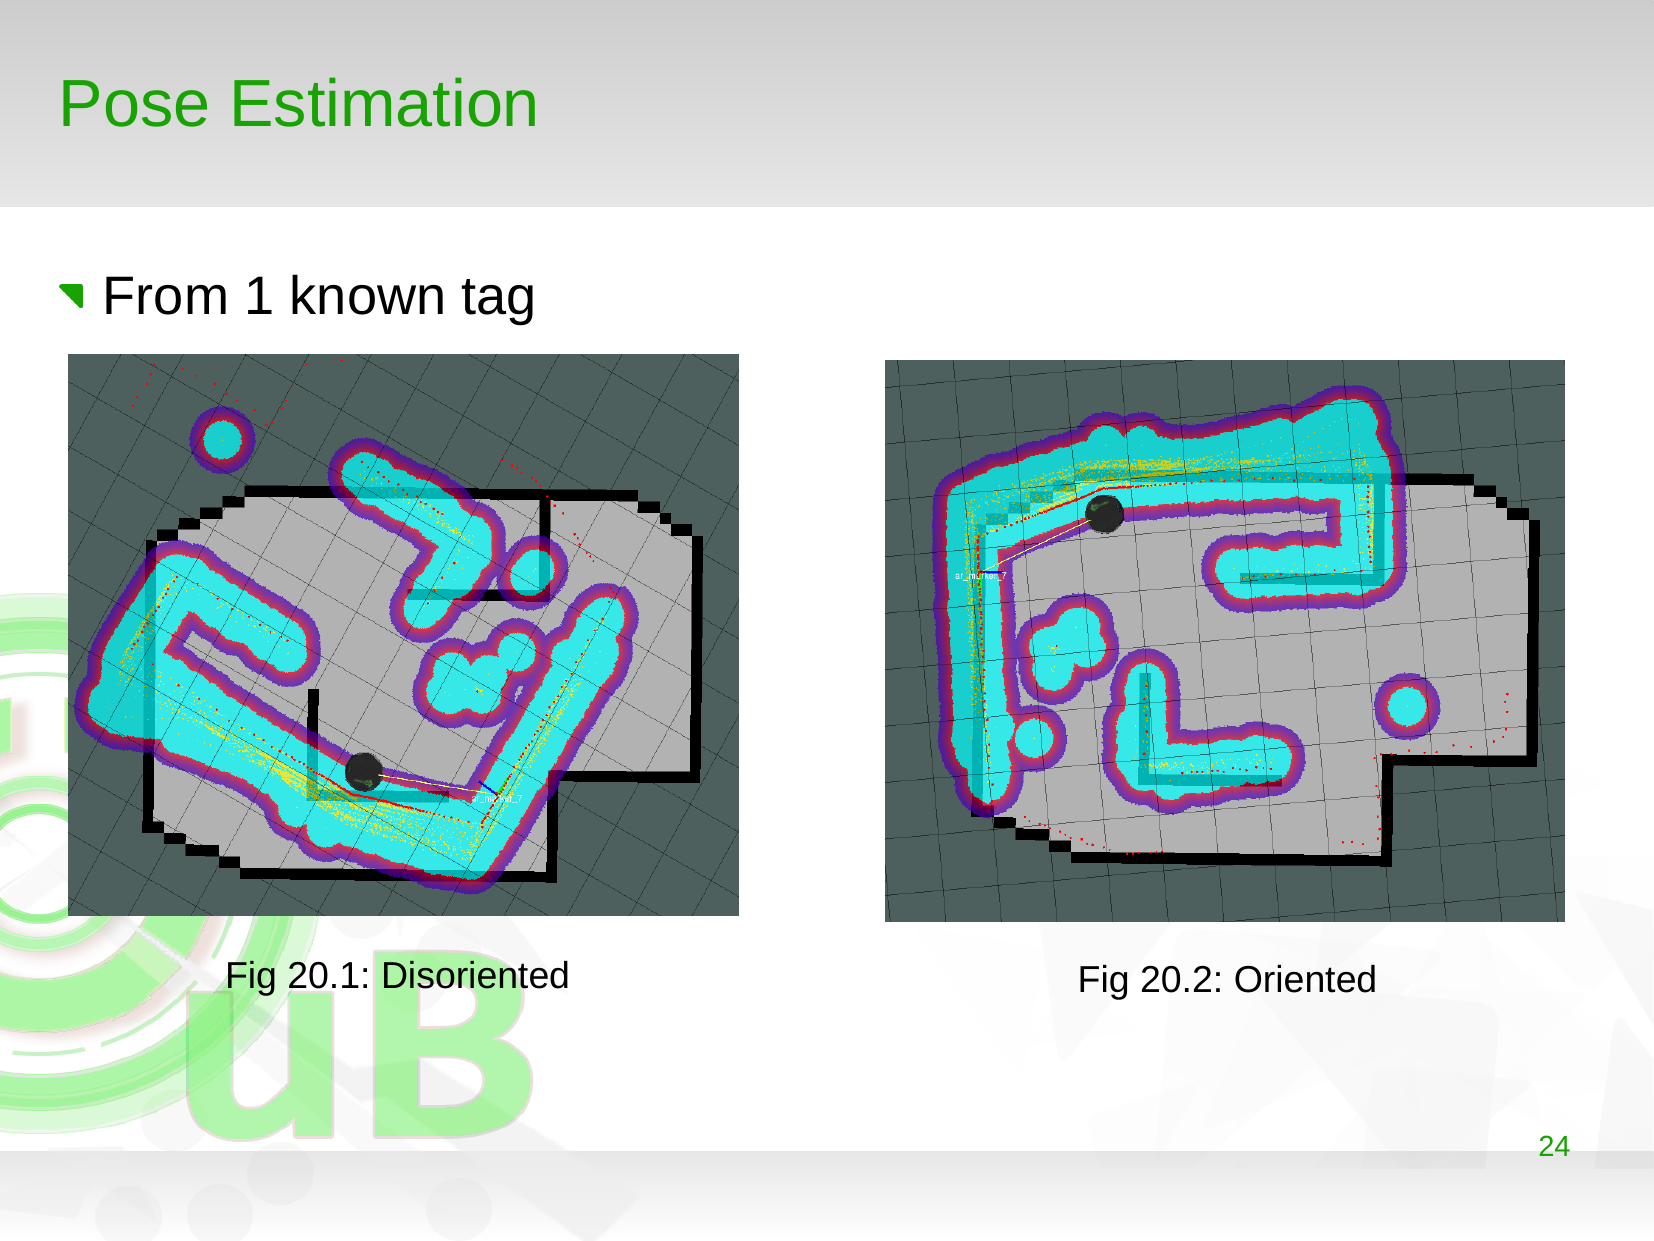

# Pose Estimation
From 1 known tag
Fig 20.1: Disoriented
Fig 20.2: Oriented
24